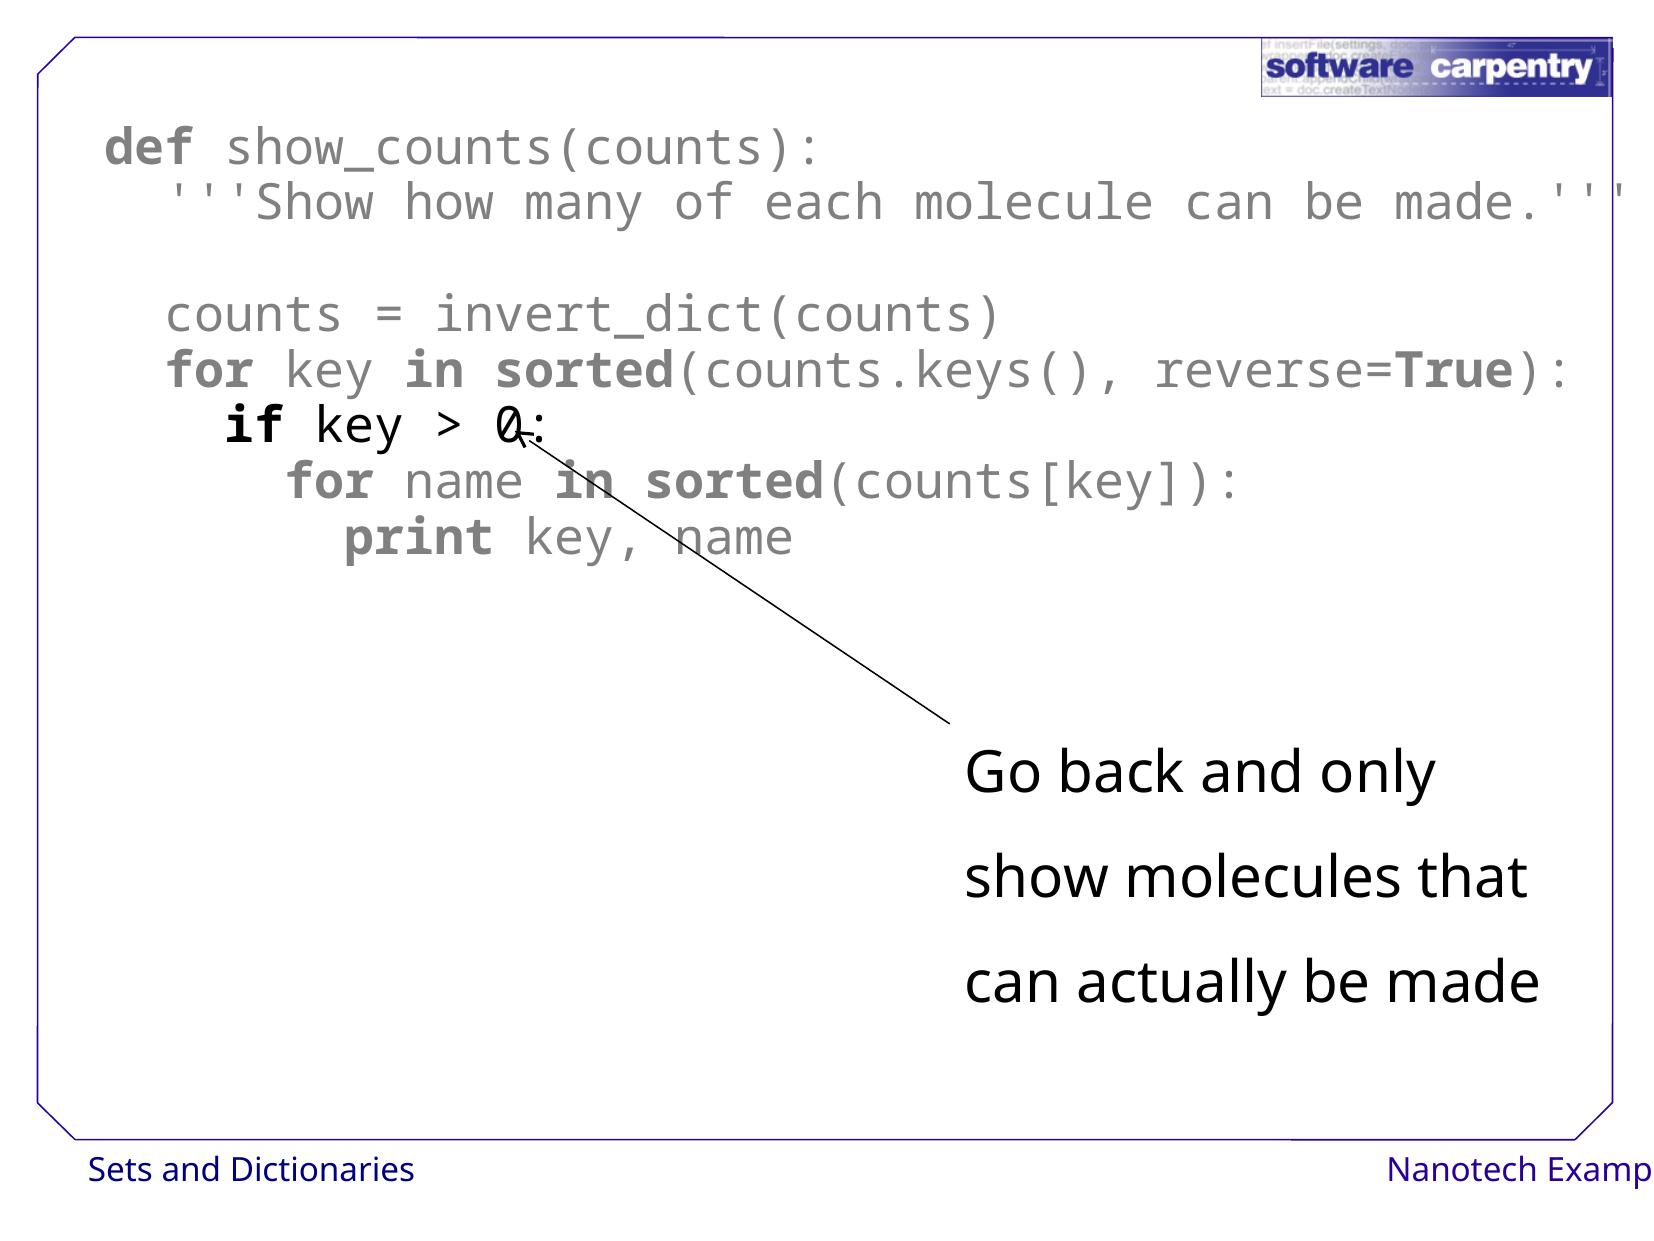

def show_counts(counts):
 '''Show how many of each molecule can be made.'''
 counts = invert_dict(counts)
 for key in sorted(counts.keys(), reverse=True):
 if key > 0:
 for name in sorted(counts[key]):
 print key, name
Go back and only
show molecules that
can actually be made